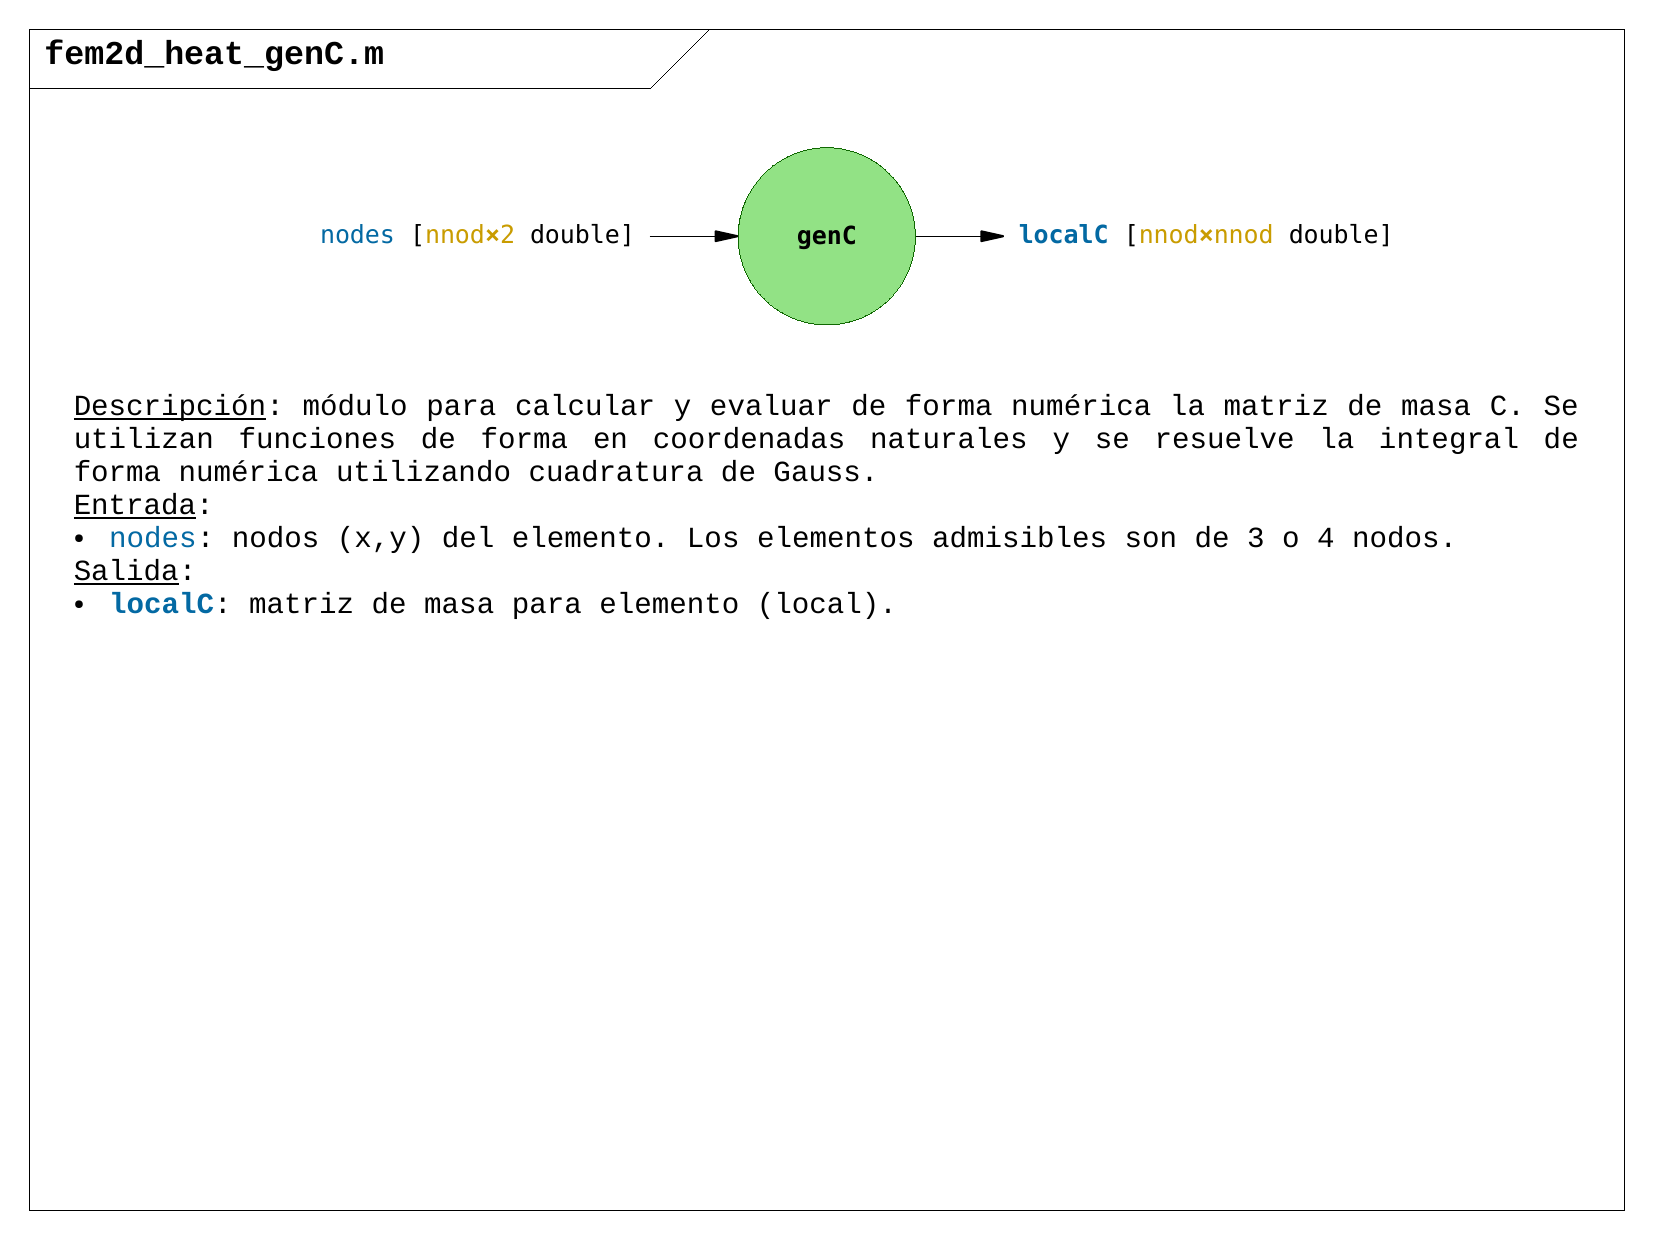

fem2d_heat_genC.m
genC
nodes [nnod×2 double]
localC [nnod×nnod double]
Descripción: módulo para calcular y evaluar de forma numérica la matriz de masa C. Se utilizan funciones de forma en coordenadas naturales y se resuelve la integral de forma numérica utilizando cuadratura de Gauss.
Entrada:
nodes: nodos (x,y) del elemento. Los elementos admisibles son de 3 o 4 nodos.
Salida:
localC: matriz de masa para elemento (local).